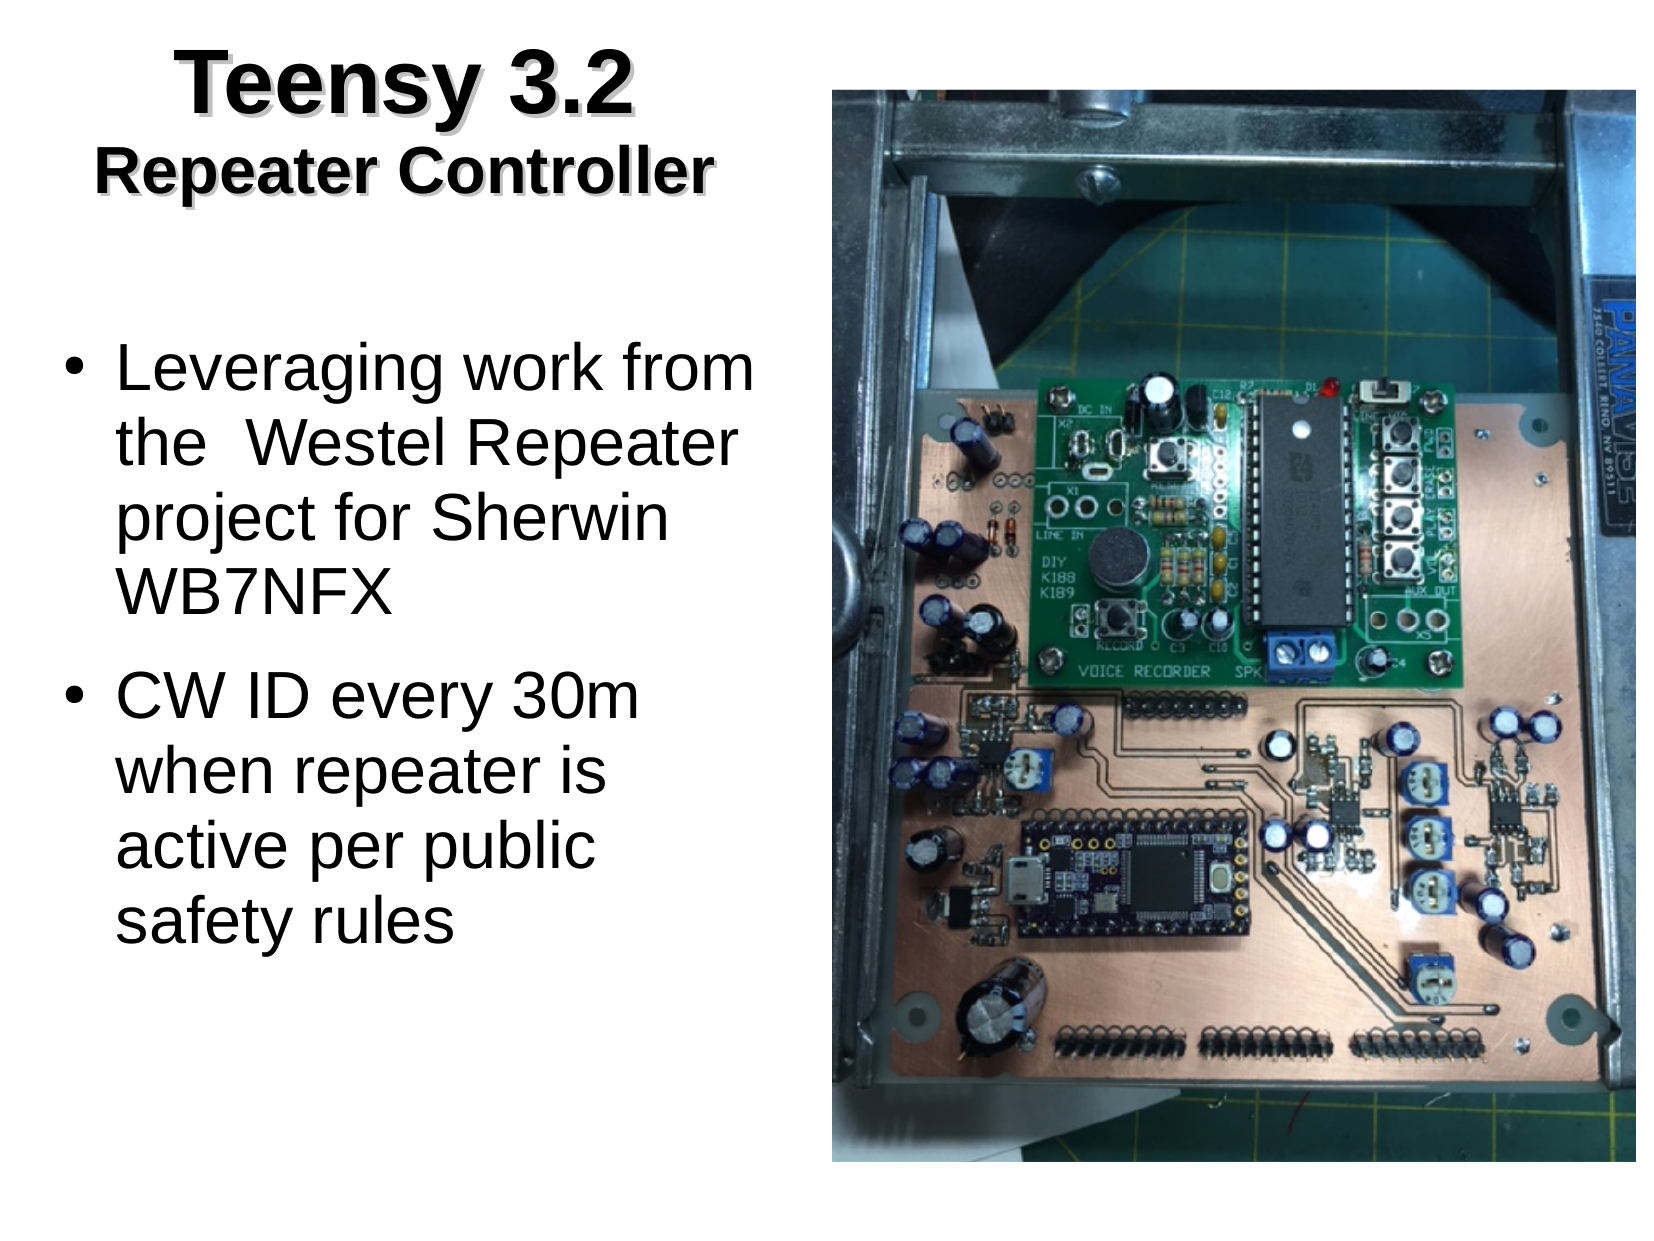

# Teensy 3.2 Repeater Controller
Leveraging work from the Westel Repeater project for Sherwin WB7NFX
CW ID every 30m when repeater is active per public safety rules